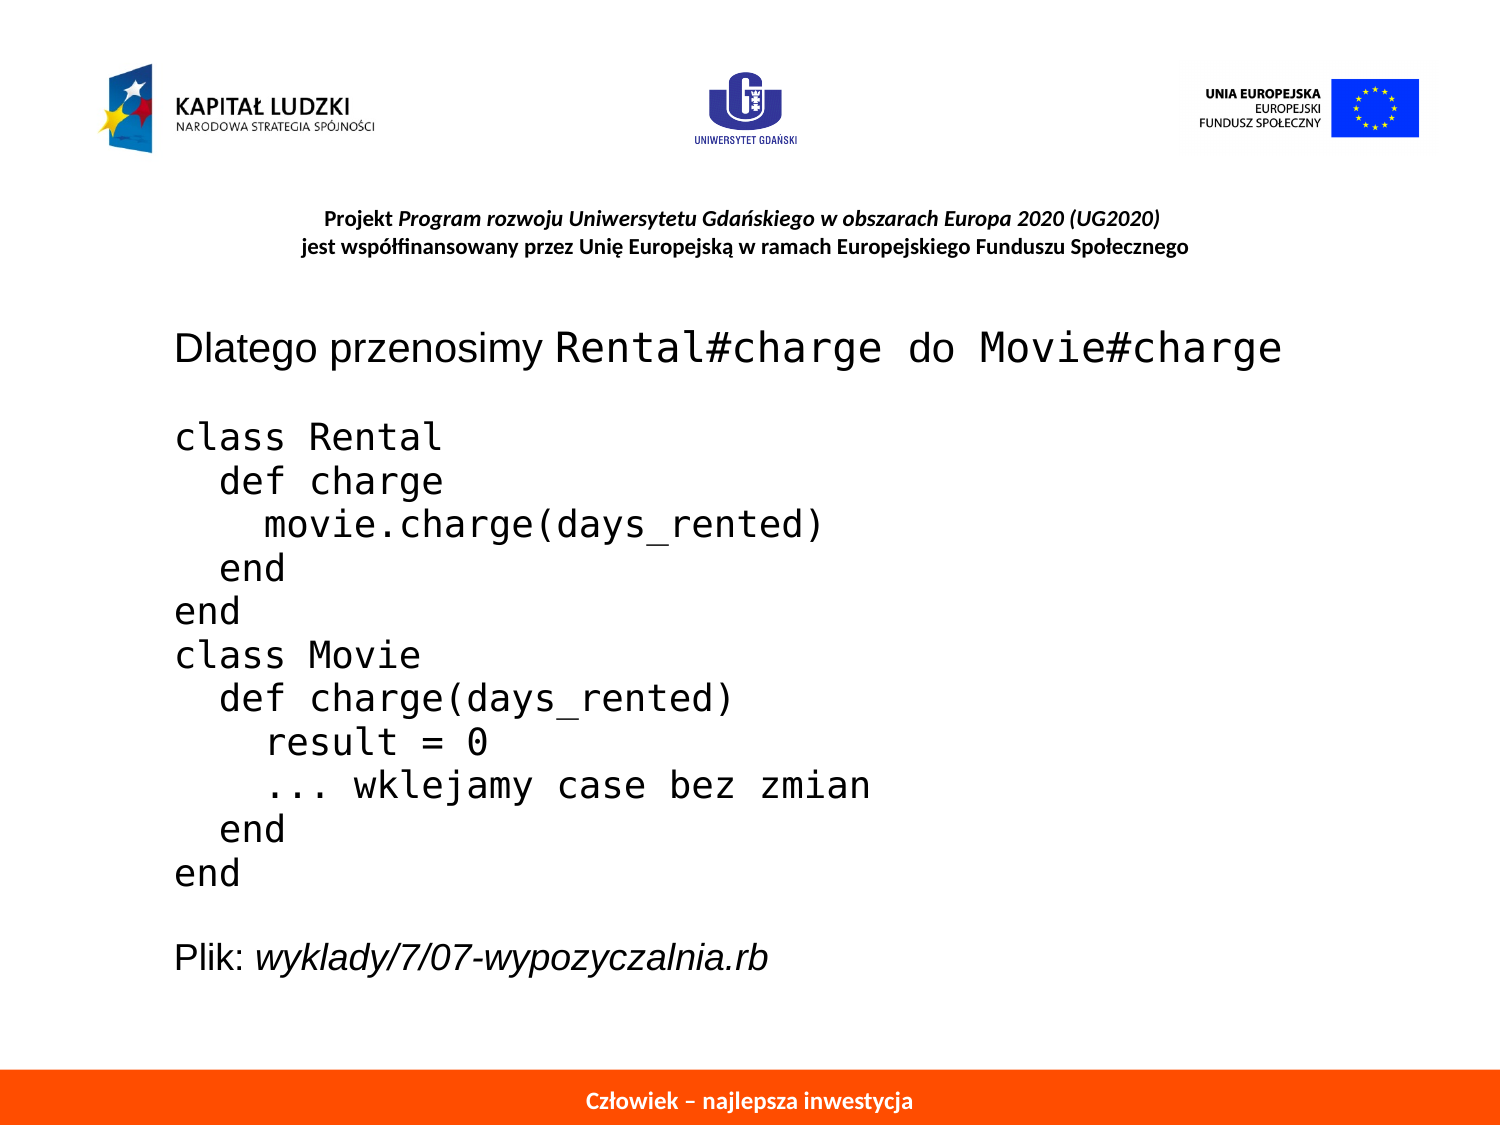

Projekt Program rozwoju Uniwersytetu Gdańskiego w obszarach Europa 2020 (UG2020)
jest współfinansowany przez Unię Europejską w ramach Europejskiego Funduszu Społecznego
Dlatego przenosimy Rental#charge do Movie#charge
class Rental
 def charge
 movie.charge(days_rented)
 end
end
class Movie
 def charge(days_rented)
 result = 0
 ... wklejamy case bez zmian
 end
end
Plik: wyklady/7/07-wypozyczalnia.rb
Człowiek – najlepsza inwestycja